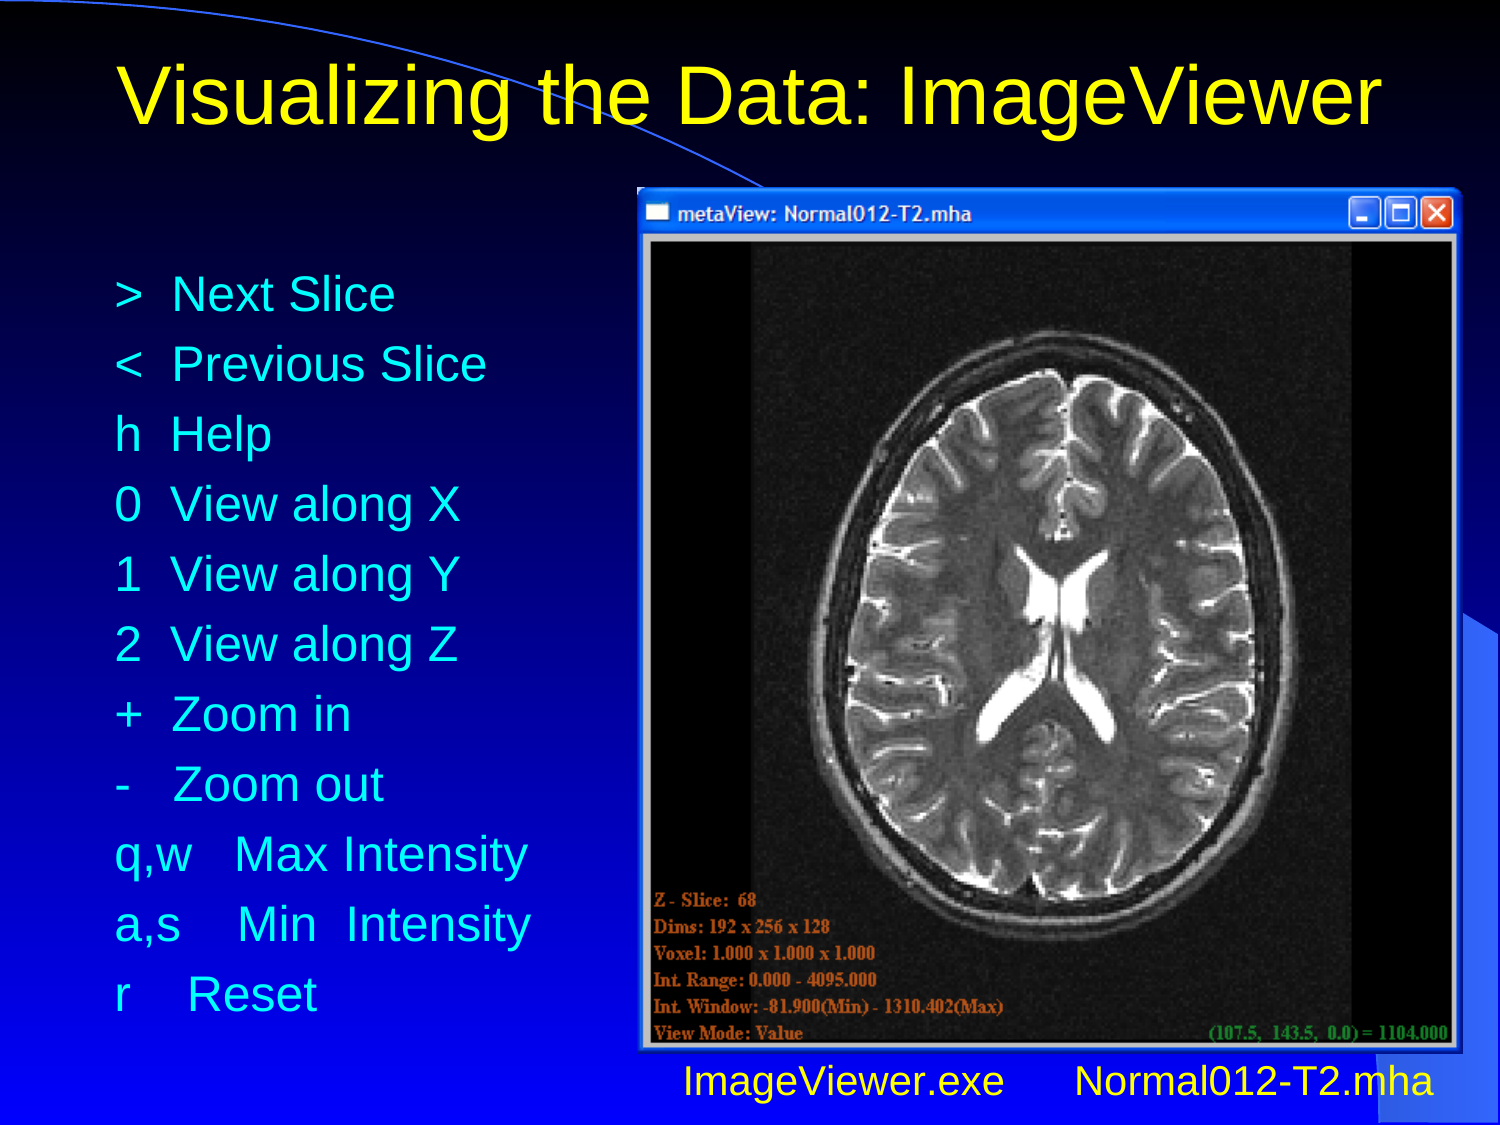

# Visualizing the Data: ImageViewer
> Next Slice
< Previous Slice
h Help
0 View along X
1 View along Y
2 View along Z
+ Zoom in
- Zoom out
q,w Max Intensity
a,s Min Intensity
r Reset
ImageViewer.exe Normal012-T2.mha